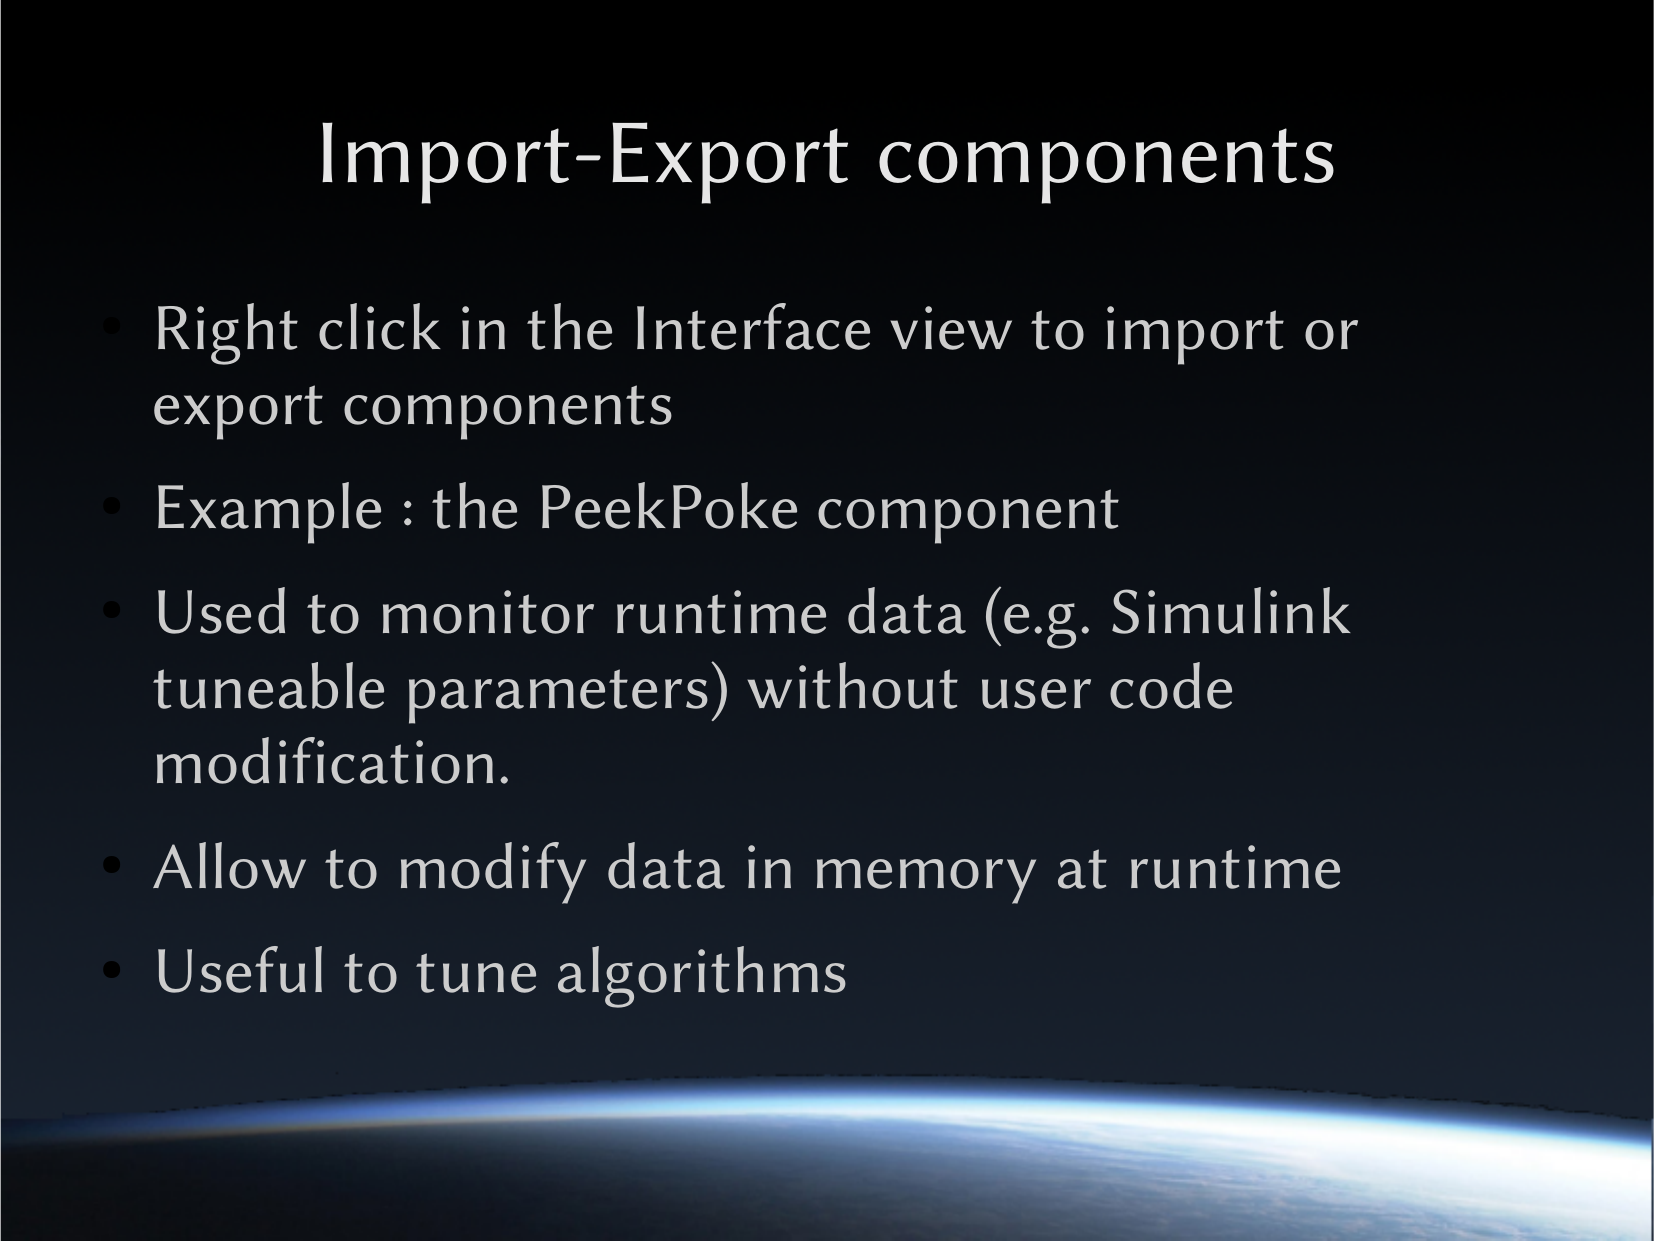

# Import-Export components
Right click in the Interface view to import or export components
Example : the PeekPoke component
Used to monitor runtime data (e.g. Simulink tuneable parameters) without user code modification.
Allow to modify data in memory at runtime
Useful to tune algorithms